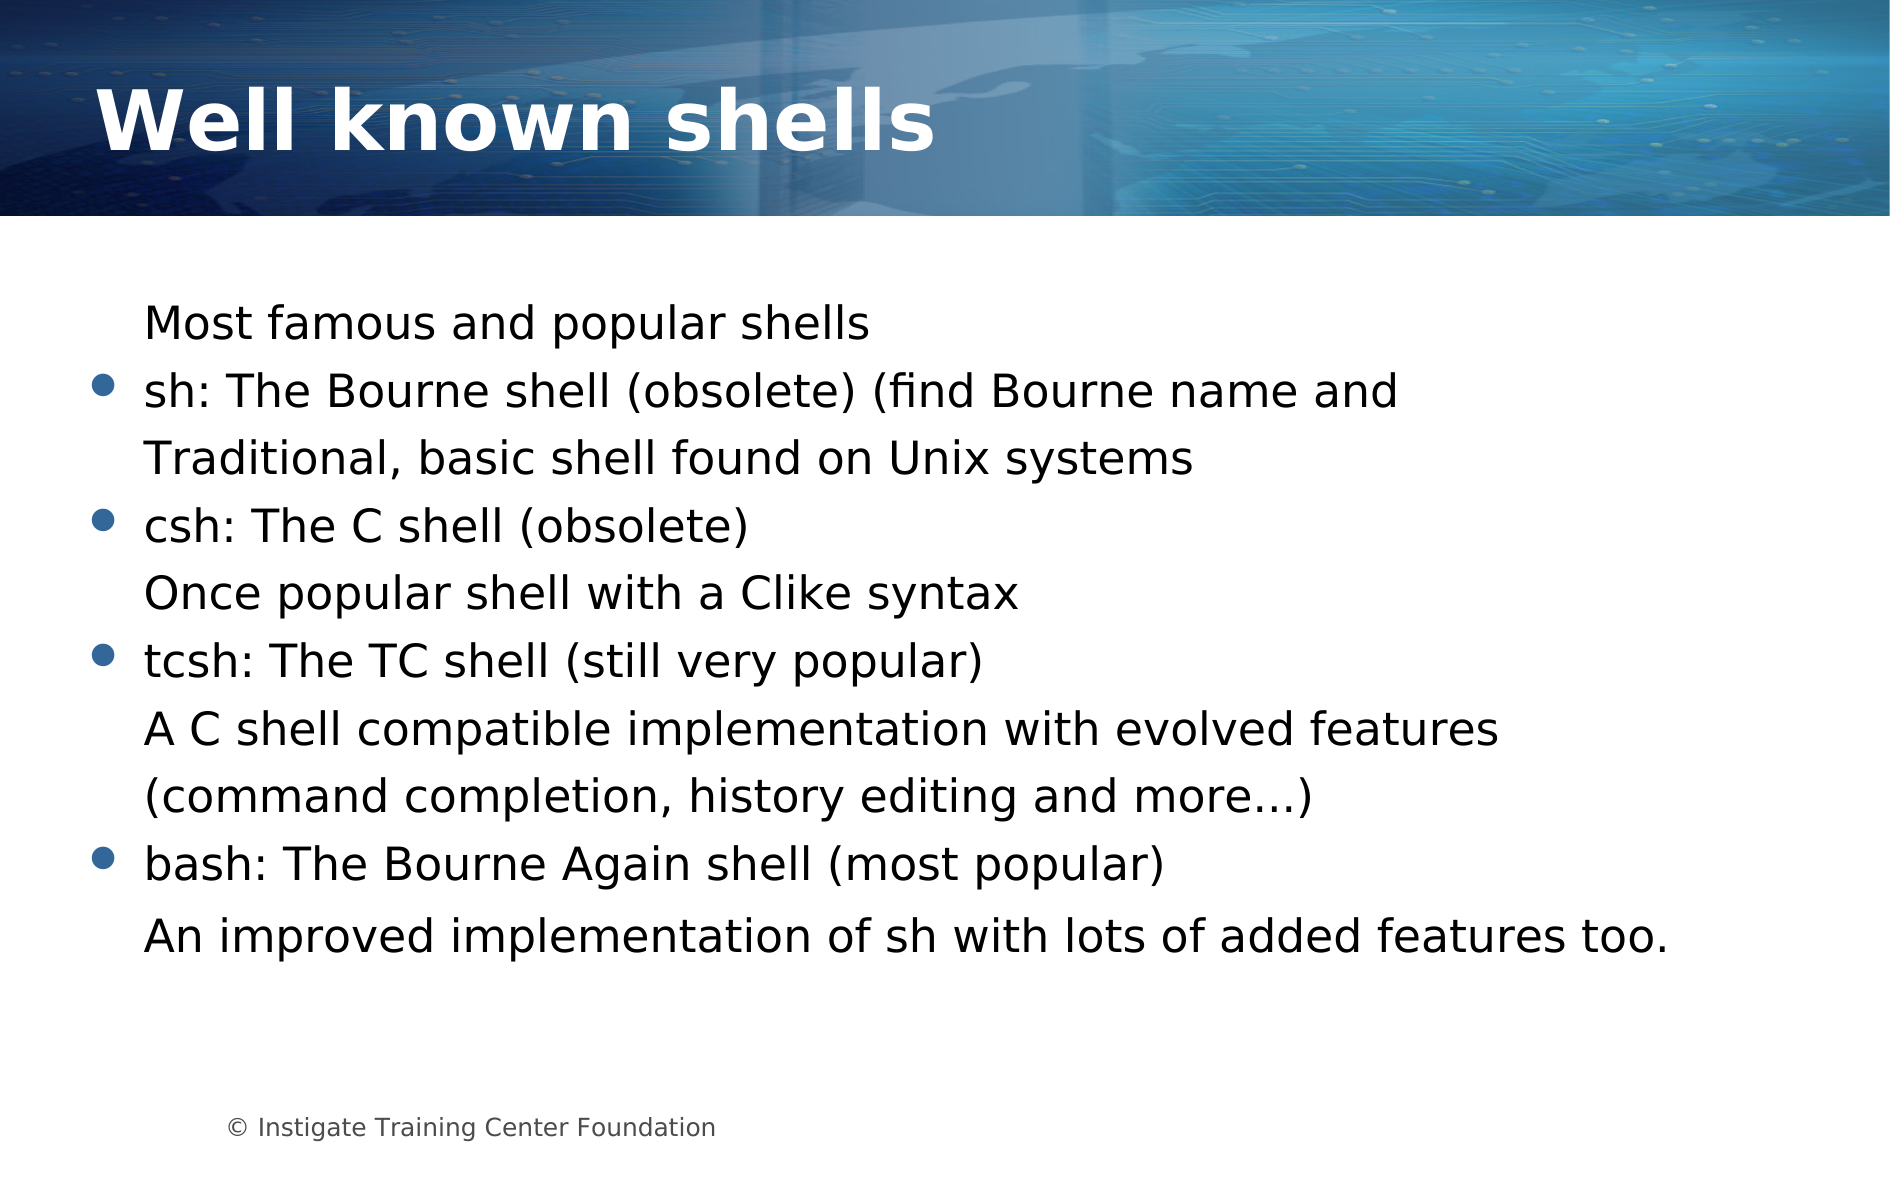

# Well known shells
Most famous and popular shells
sh: The Bourne shell (obsolete) (find Bourne name and
Traditional, basic shell found on Unix systems
csh: The C shell (obsolete)
Once popular shell with a Clike syntax
tcsh: The TC shell (still very popular)
A C shell compatible implementation with evolved features
(command completion, history editing and more...)
bash: The Bourne Again shell (most popular)
An improved implementation of sh with lots of added features too.